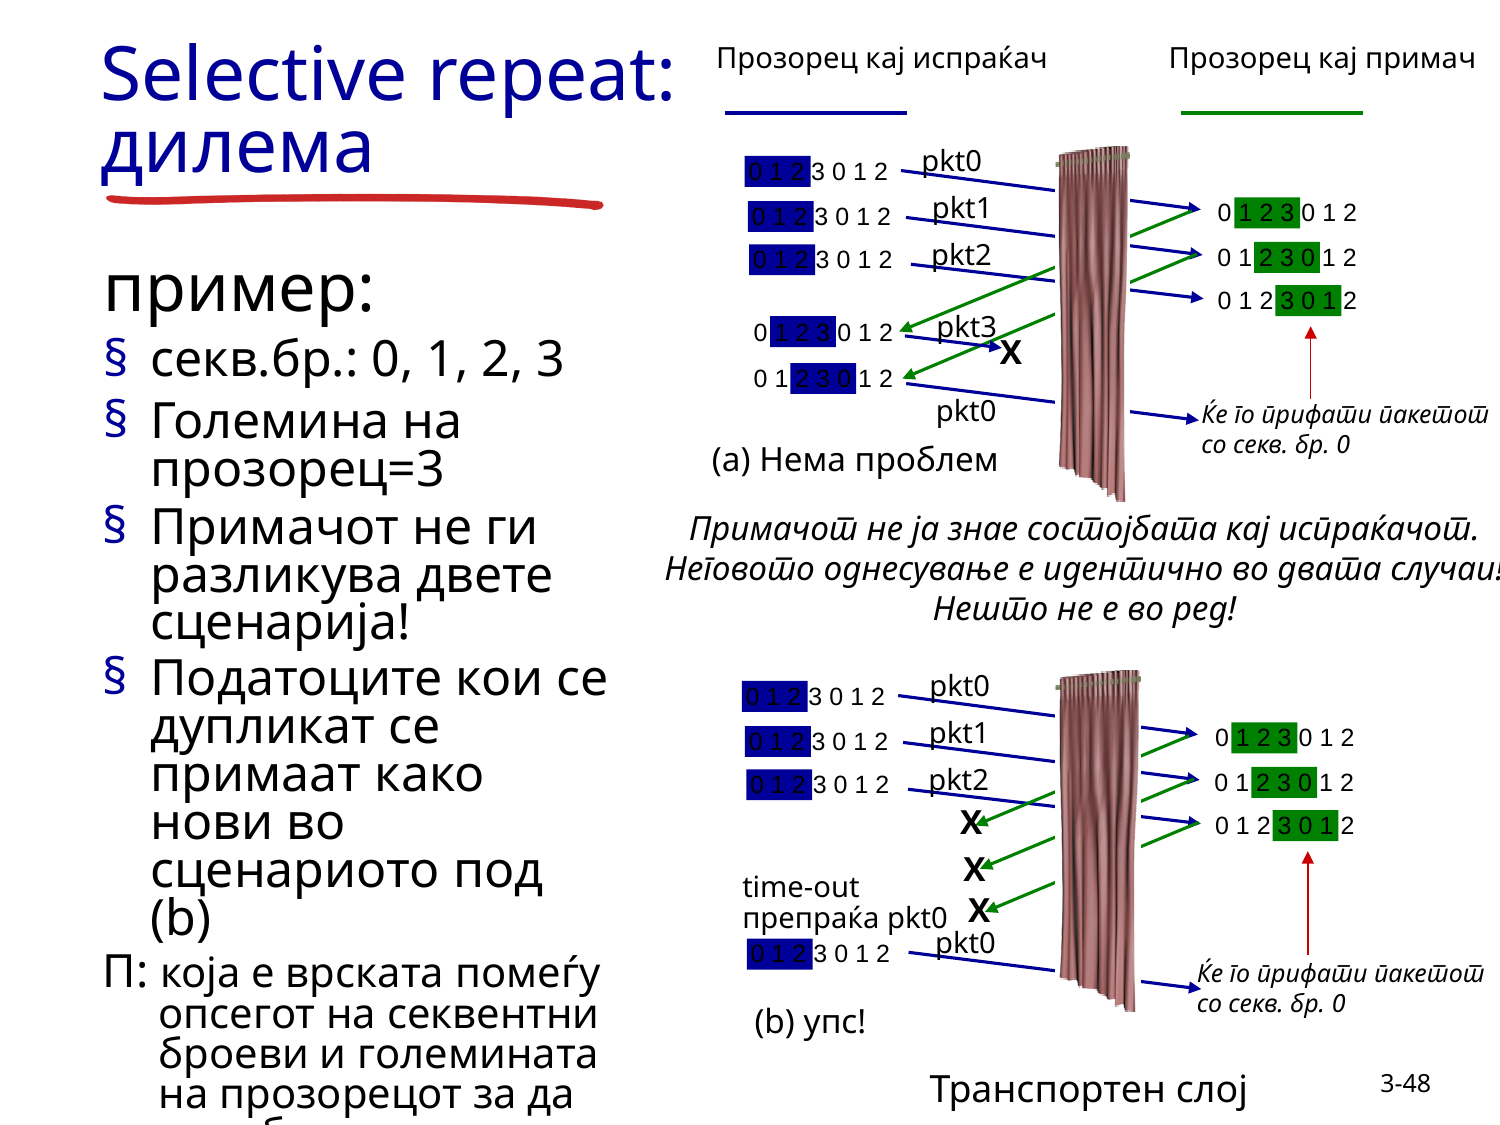

Прозорец кај примач
Прозорец кај испраќач
# Selective repeat: дилема
pkt0
0 1 2 3 0 1 2
pkt1
0 1 2 3 0 1 2
0 1 2 3 0 1 2
pkt2
0 1 2 3 0 1 2
0 1 2 3 0 1 2
0 1 2 3 0 1 2
pkt3
0 1 2 3 0 1 2
X
0 1 2 3 0 1 2
pkt0
Ќе го прифати пакетот
со секв. бр. 0
(a) Нема проблем
пример:
секв.бр.: 0, 1, 2, 3
Големина на прозорец=3
Примачот не ги разликува двете сценарија!
Податоците кои се дупликат се примаат како нови во сценариото под (b)
П: која е врската помеѓу опсегот на секвентни броеви и големината на прозорецот за да се избегне проблемот во (b)?
Примачот не ја знае состојбата кај испраќачот.
Неговото однесување е идентично во двата случаи!
Нешто не е во ред!
pkt0
0 1 2 3 0 1 2
pkt1
0 1 2 3 0 1 2
0 1 2 3 0 1 2
pkt2
0 1 2 3 0 1 2
0 1 2 3 0 1 2
X
0 1 2 3 0 1 2
X
time-out
препраќа pkt0
X
pkt0
0 1 2 3 0 1 2
Ќе го прифати пакетот
со секв. бр. 0
(b) упс!
Транспортен слој